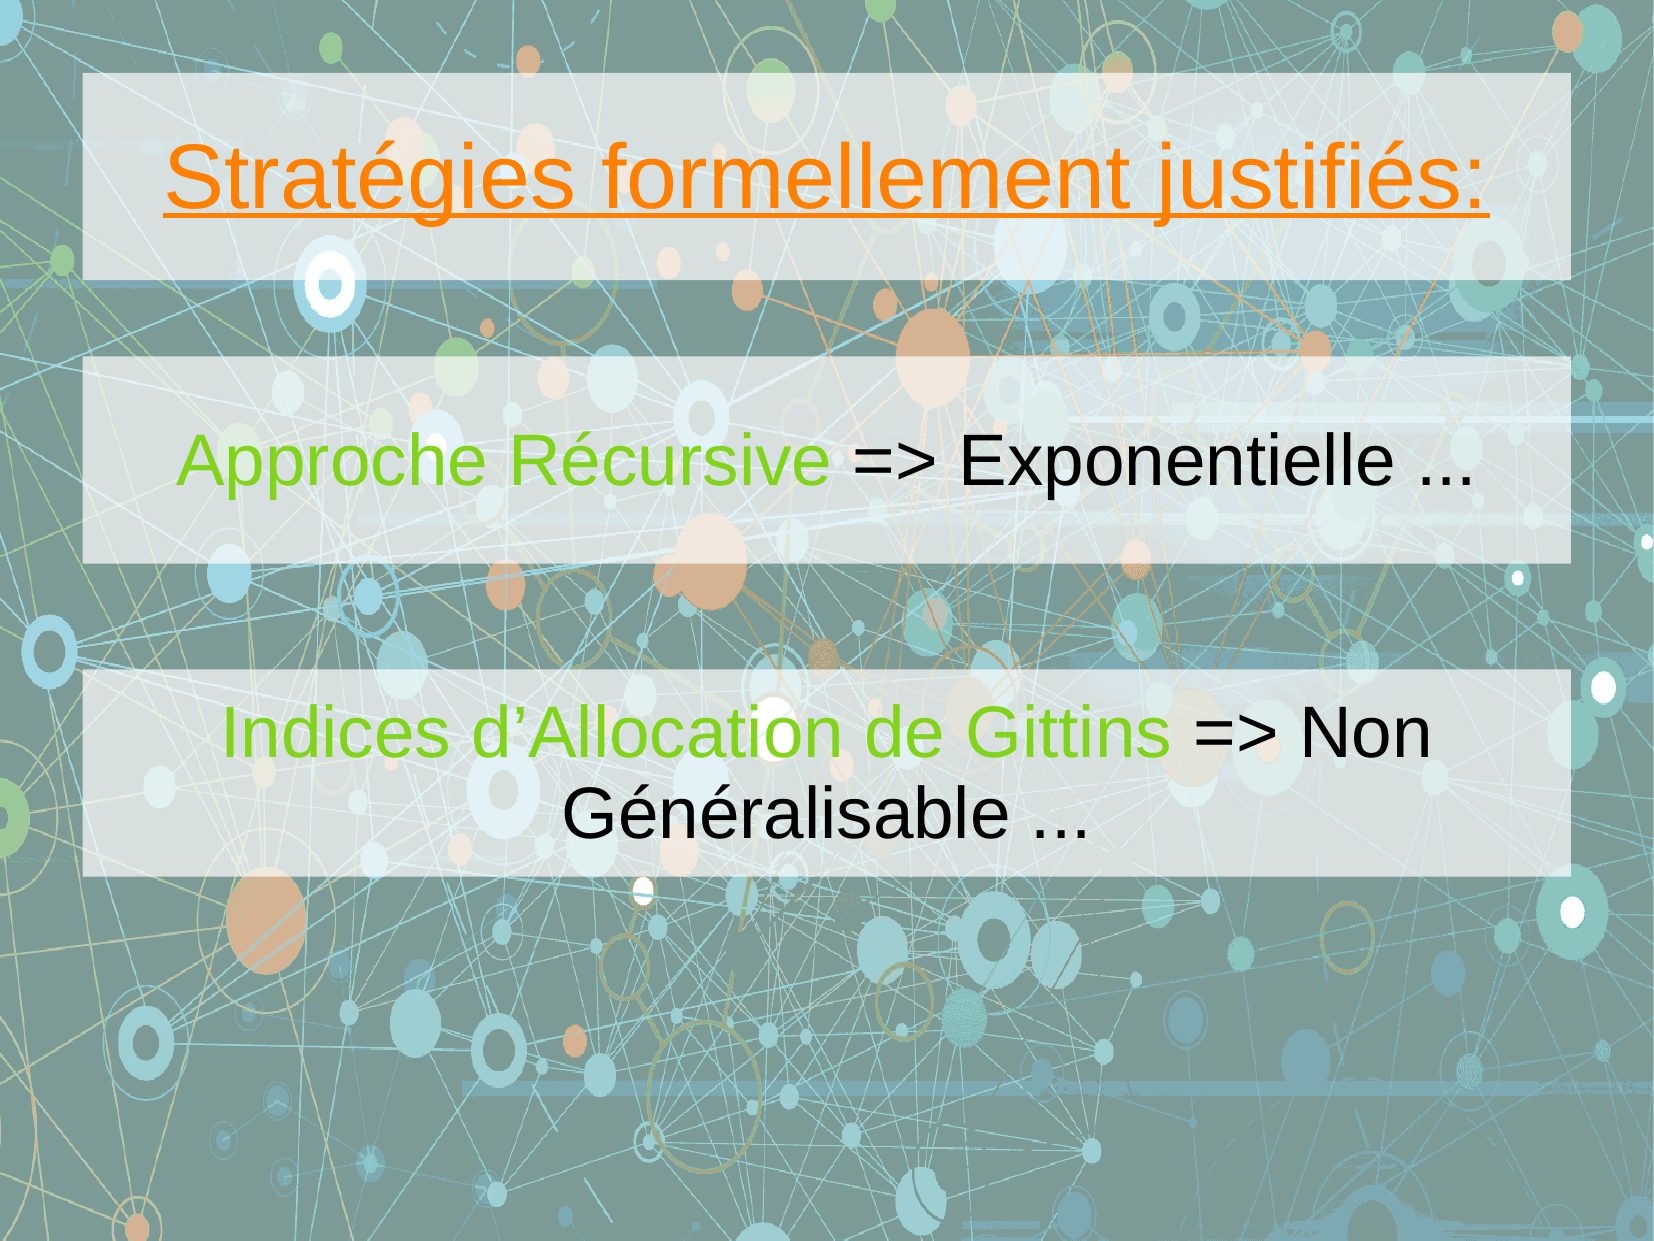

# Stratégies formellement justifiés:
Approche Récursive => Exponentielle ...
Indices d’Allocation de Gittins => Non Généralisable ...